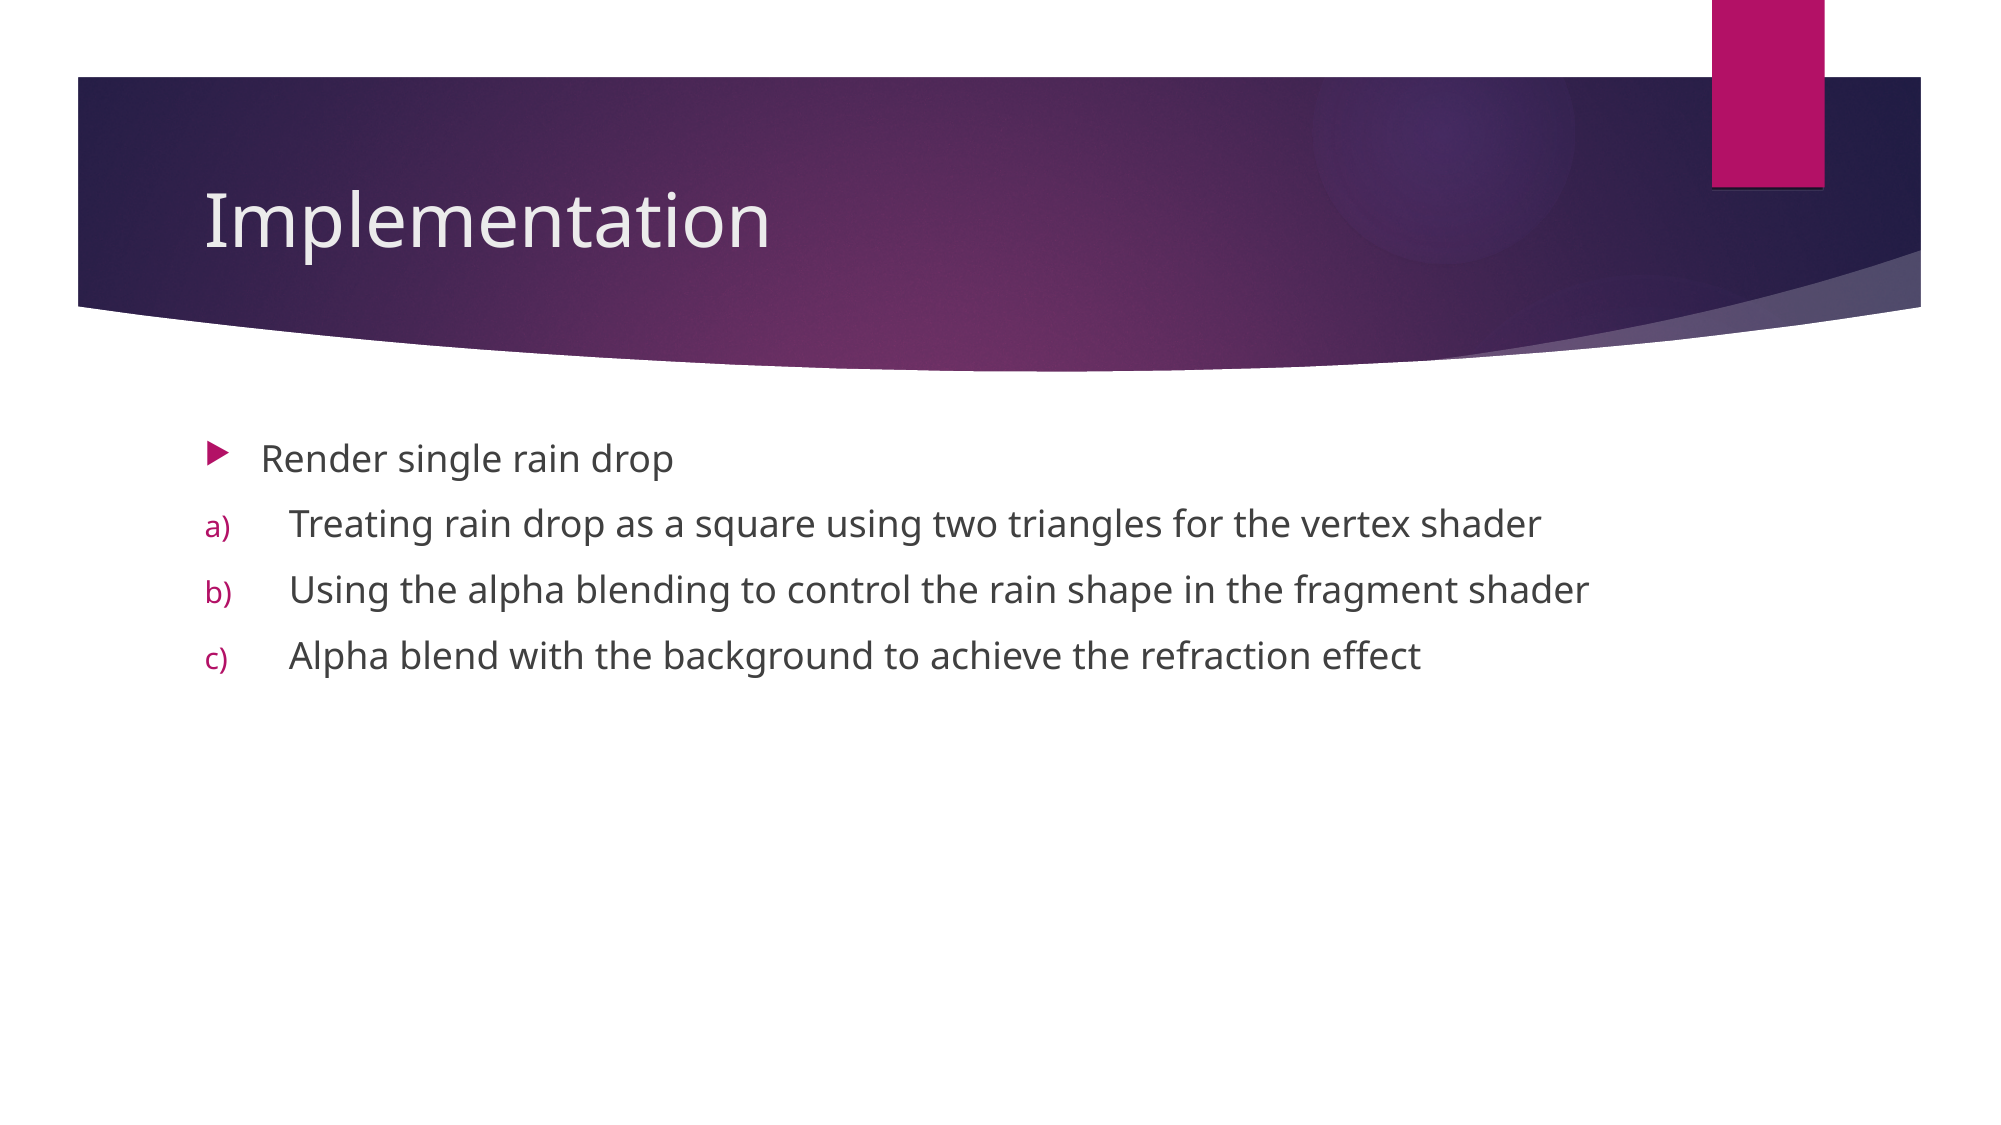

# Implementation
Render single rain drop
Treating rain drop as a square using two triangles for the vertex shader
Using the alpha blending to control the rain shape in the fragment shader
Alpha blend with the background to achieve the refraction effect